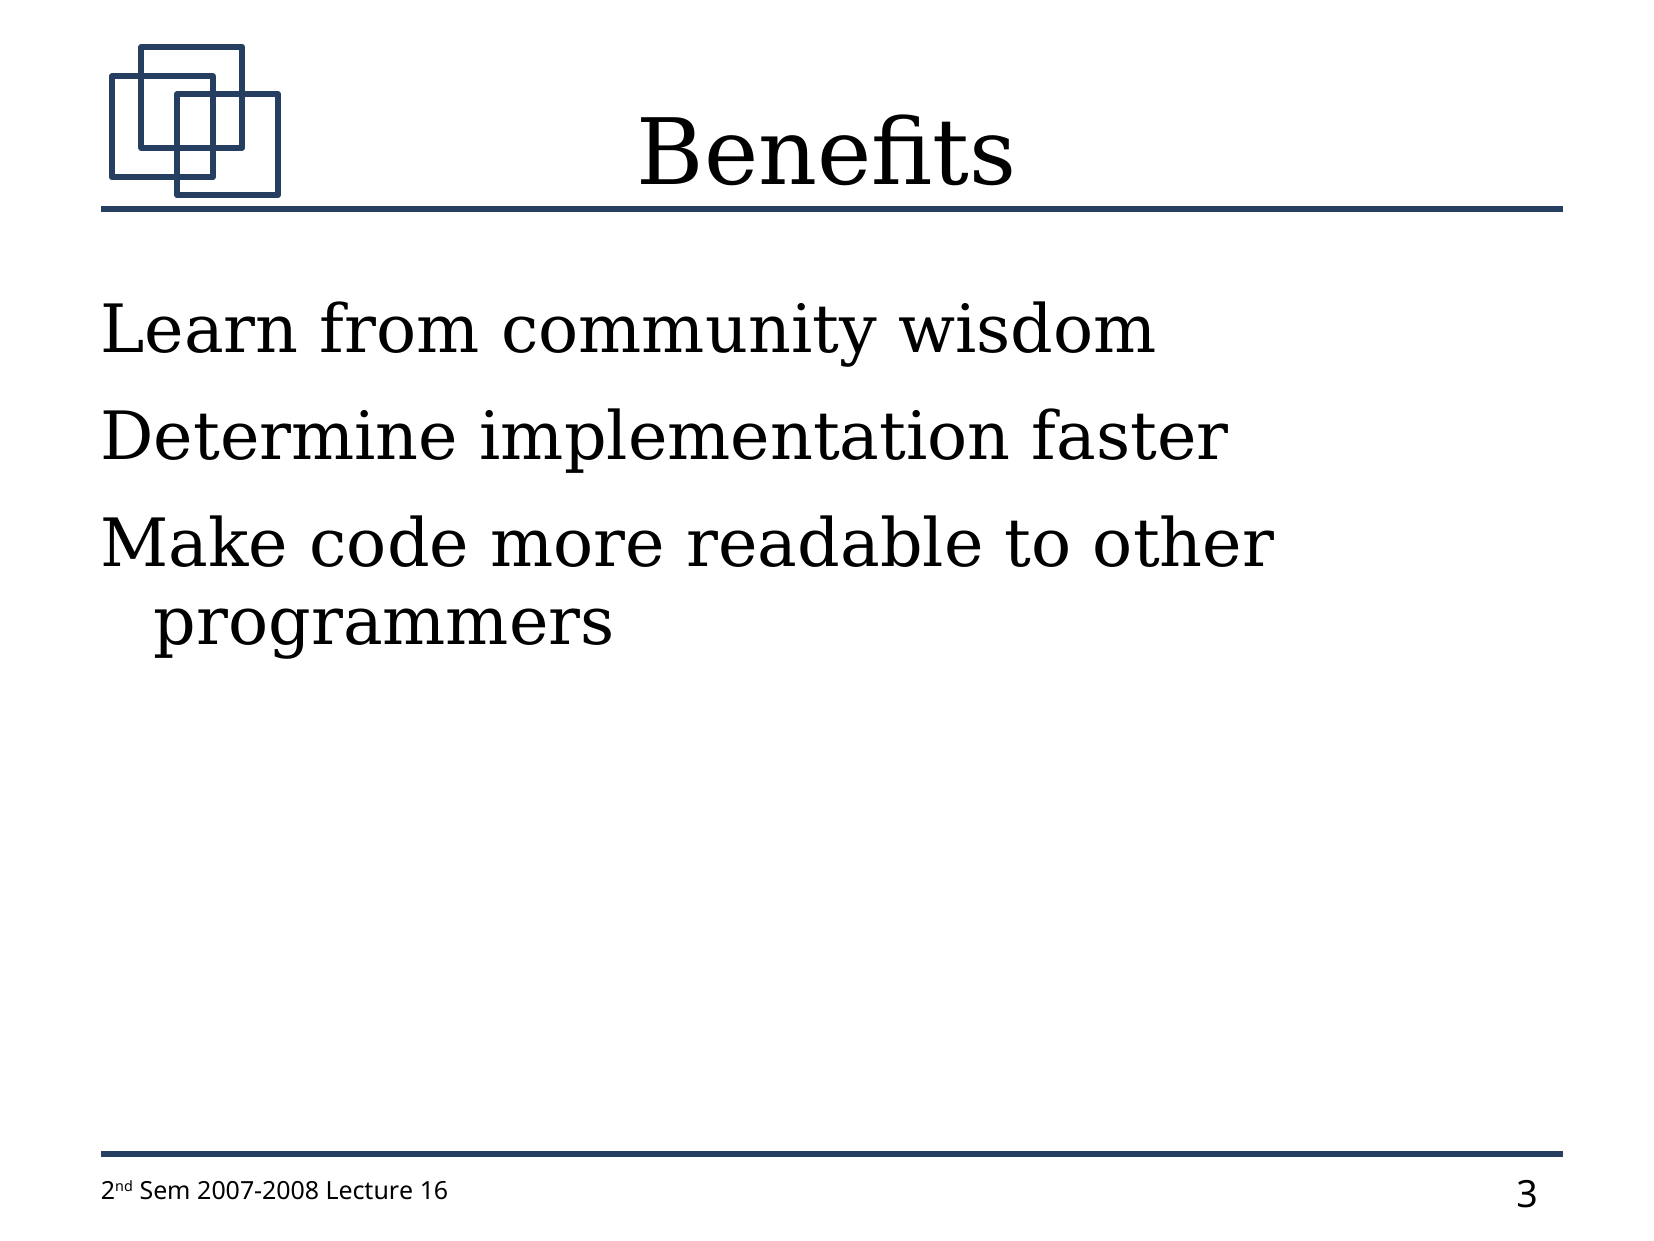

# Benefits
Learn from community wisdom
Determine implementation faster
Make code more readable to other programmers